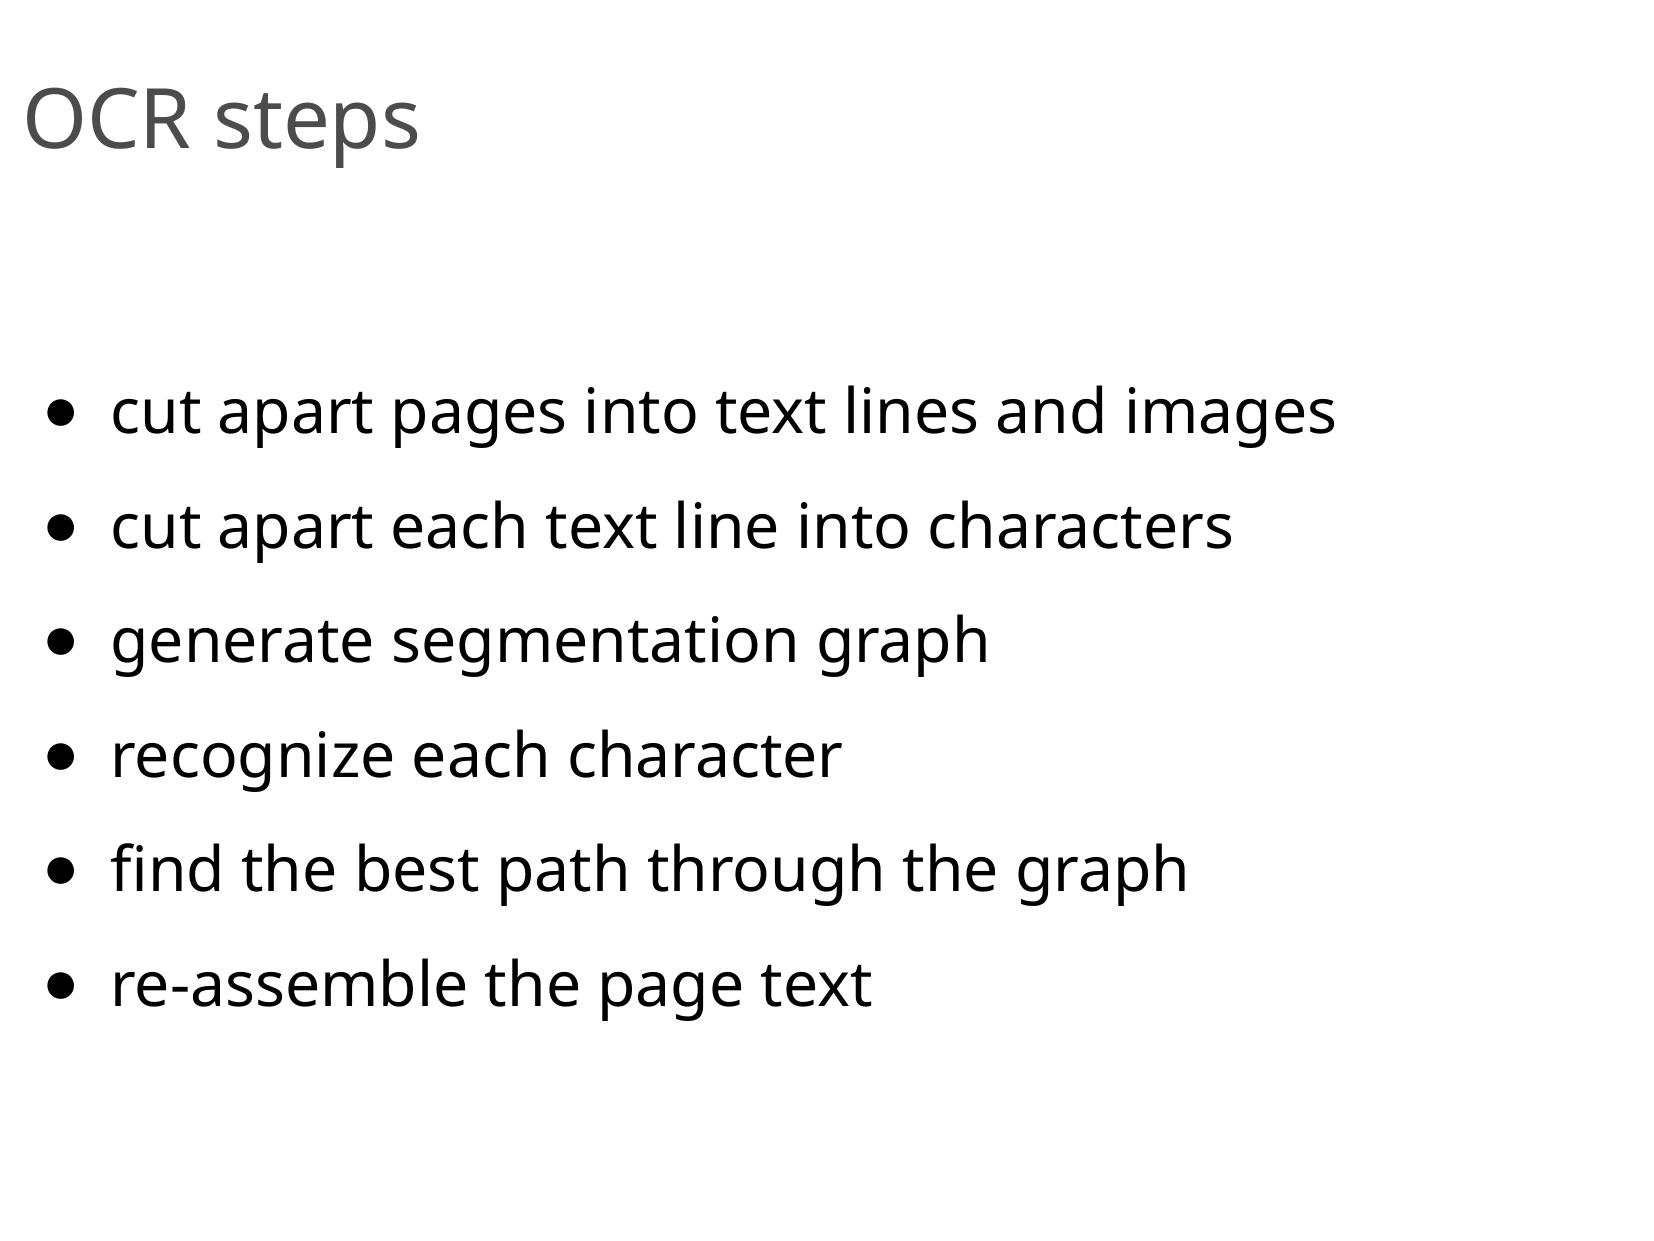

# OCR steps
cut apart pages into text lines and images
cut apart each text line into characters
generate segmentation graph
recognize each character
find the best path through the graph
re-assemble the page text